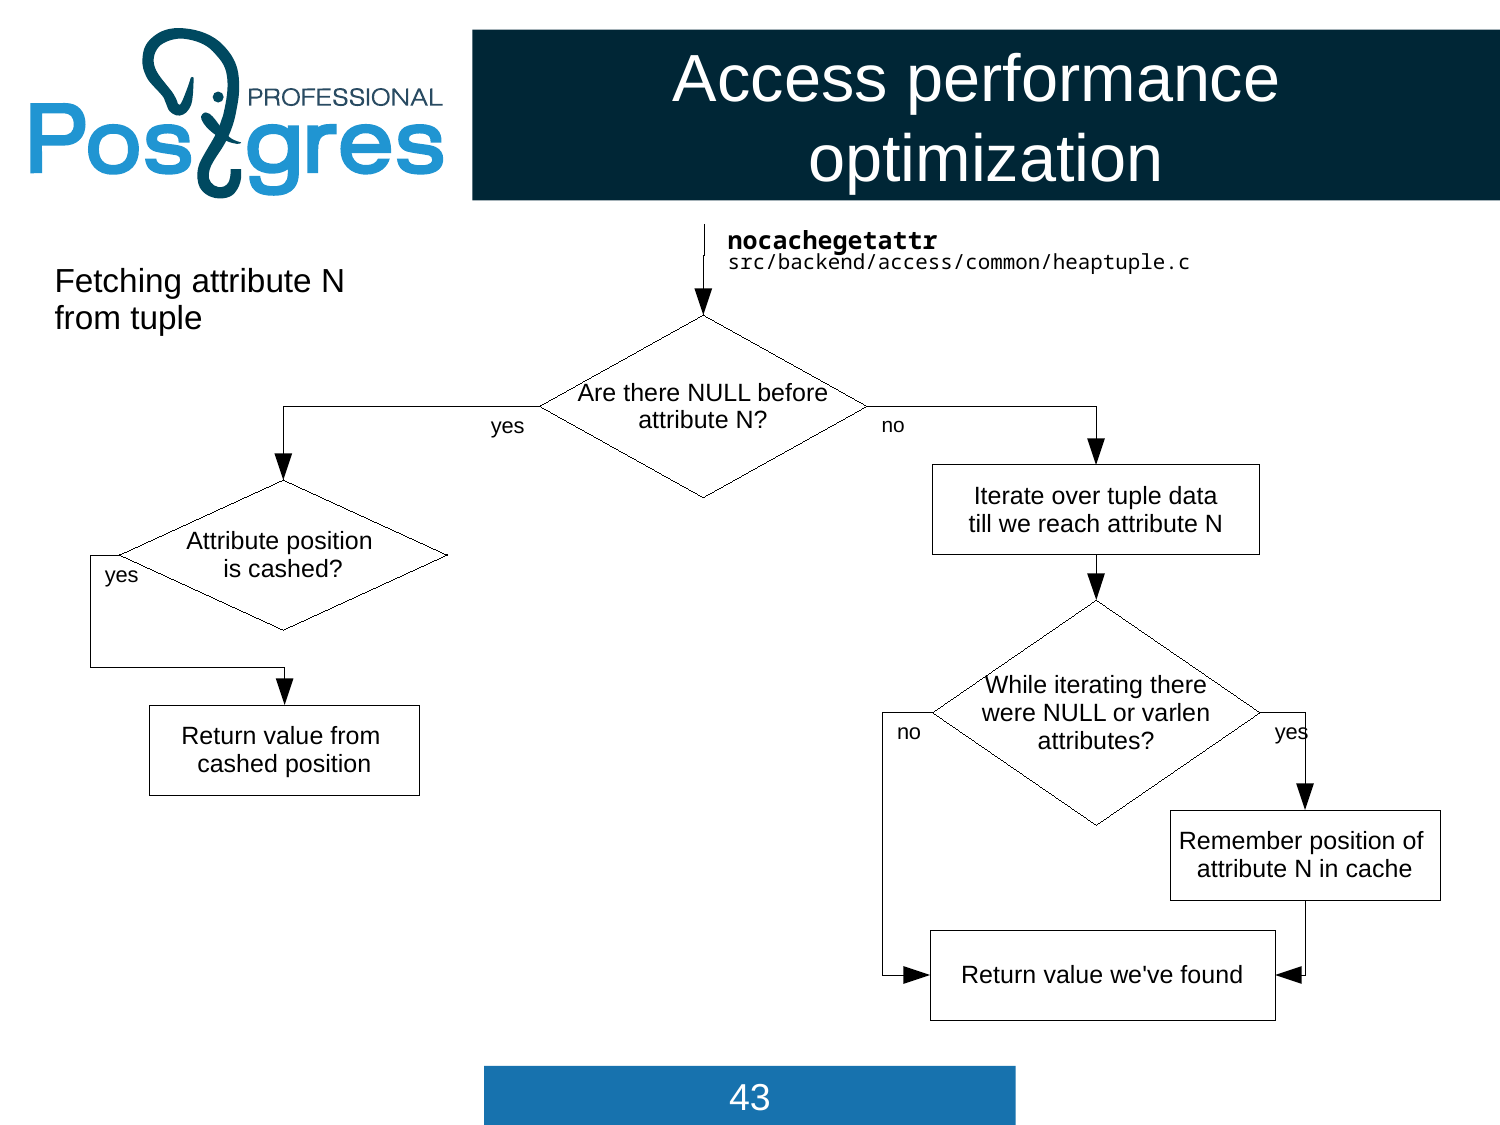

# Access performance optimization
nocachegetattr
src/backend/access/common/heaptuple.c
Fetching attribute N
from tuple
Are there NULL before
attribute N?
Iterate over tuple data
till we reach attribute N
Attribute position
is cashed?
While iterating there
were NULL or varlen
attributes?
Return value from
cashed position
Remember position of
attribute N in cache
Return value we've found